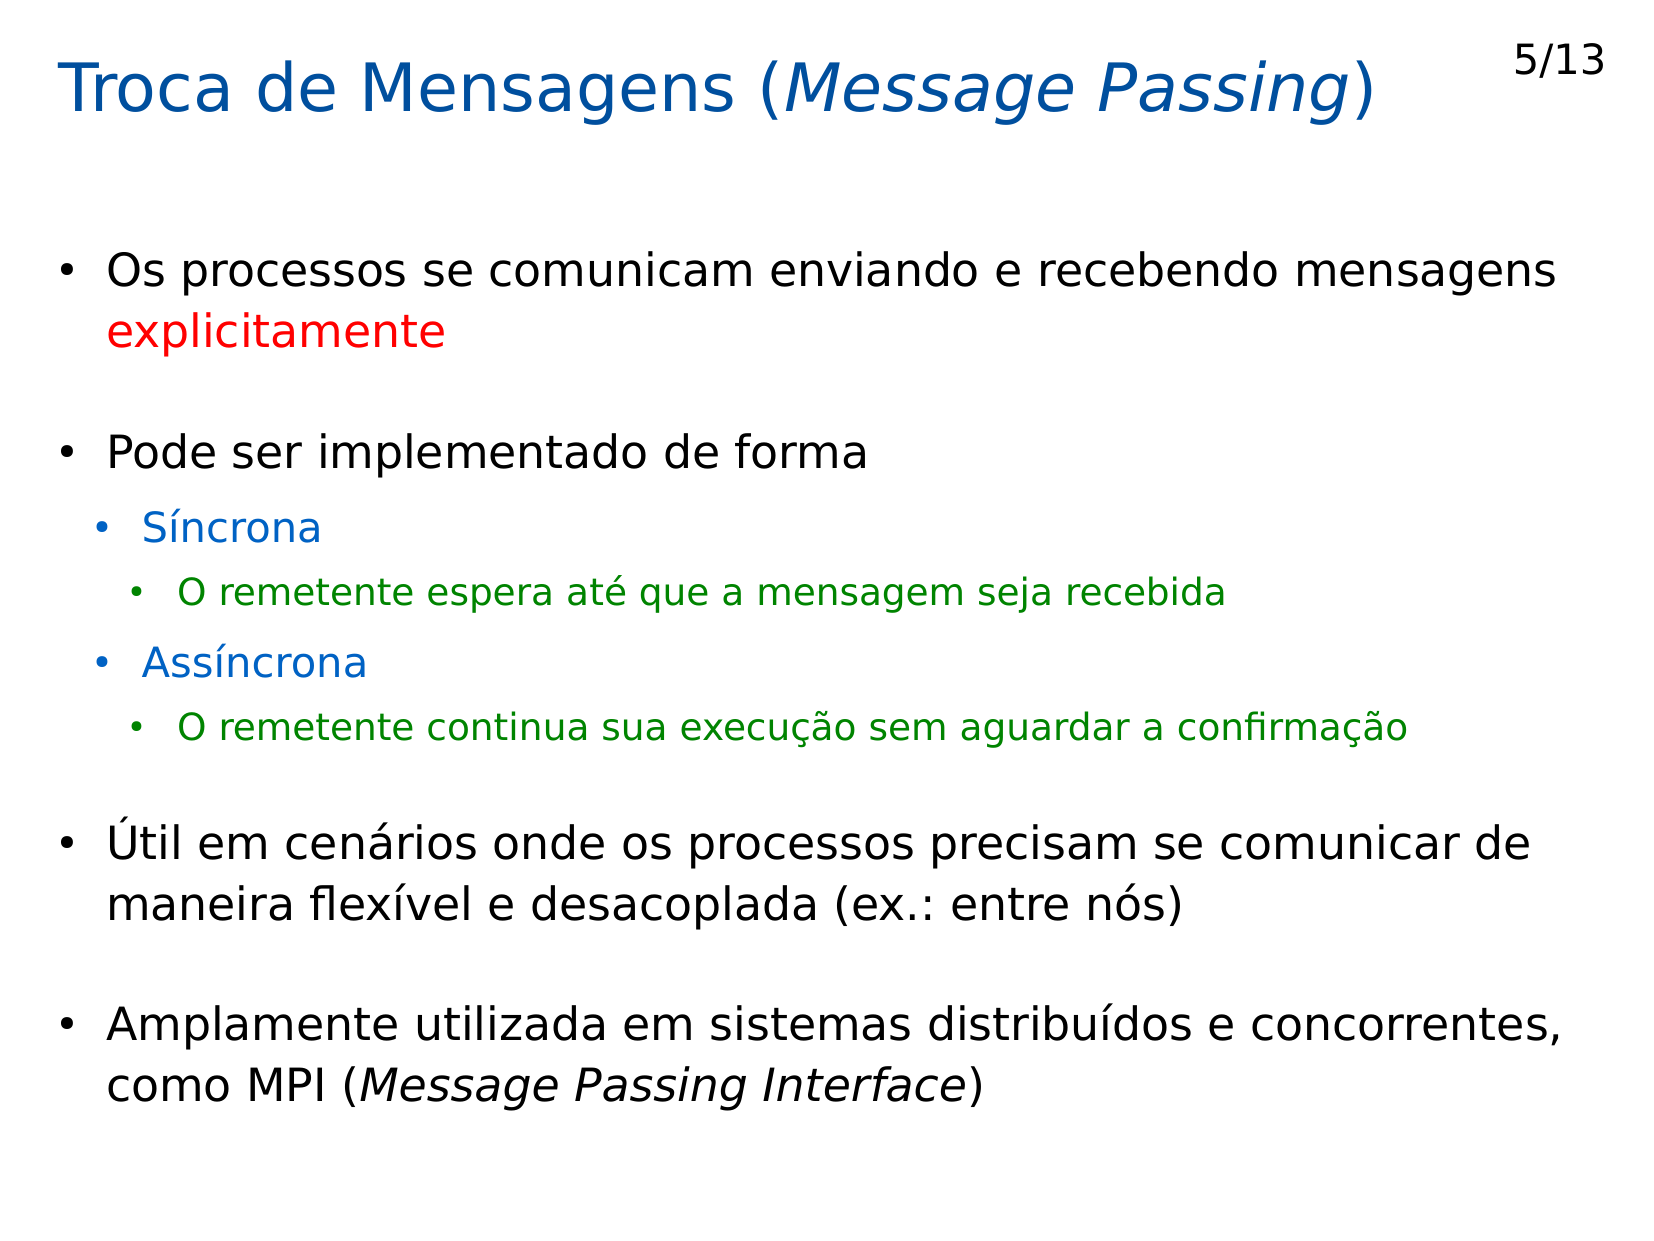

# Troca de Mensagens (Message Passing)
5
Os processos se comunicam enviando e recebendo mensagens explicitamente
Pode ser implementado de forma
Síncrona
O remetente espera até que a mensagem seja recebida
Assíncrona
O remetente continua sua execução sem aguardar a confirmação
Útil em cenários onde os processos precisam se comunicar de maneira flexível e desacoplada (ex.: entre nós)
Amplamente utilizada em sistemas distribuídos e concorrentes, como MPI (Message Passing Interface)